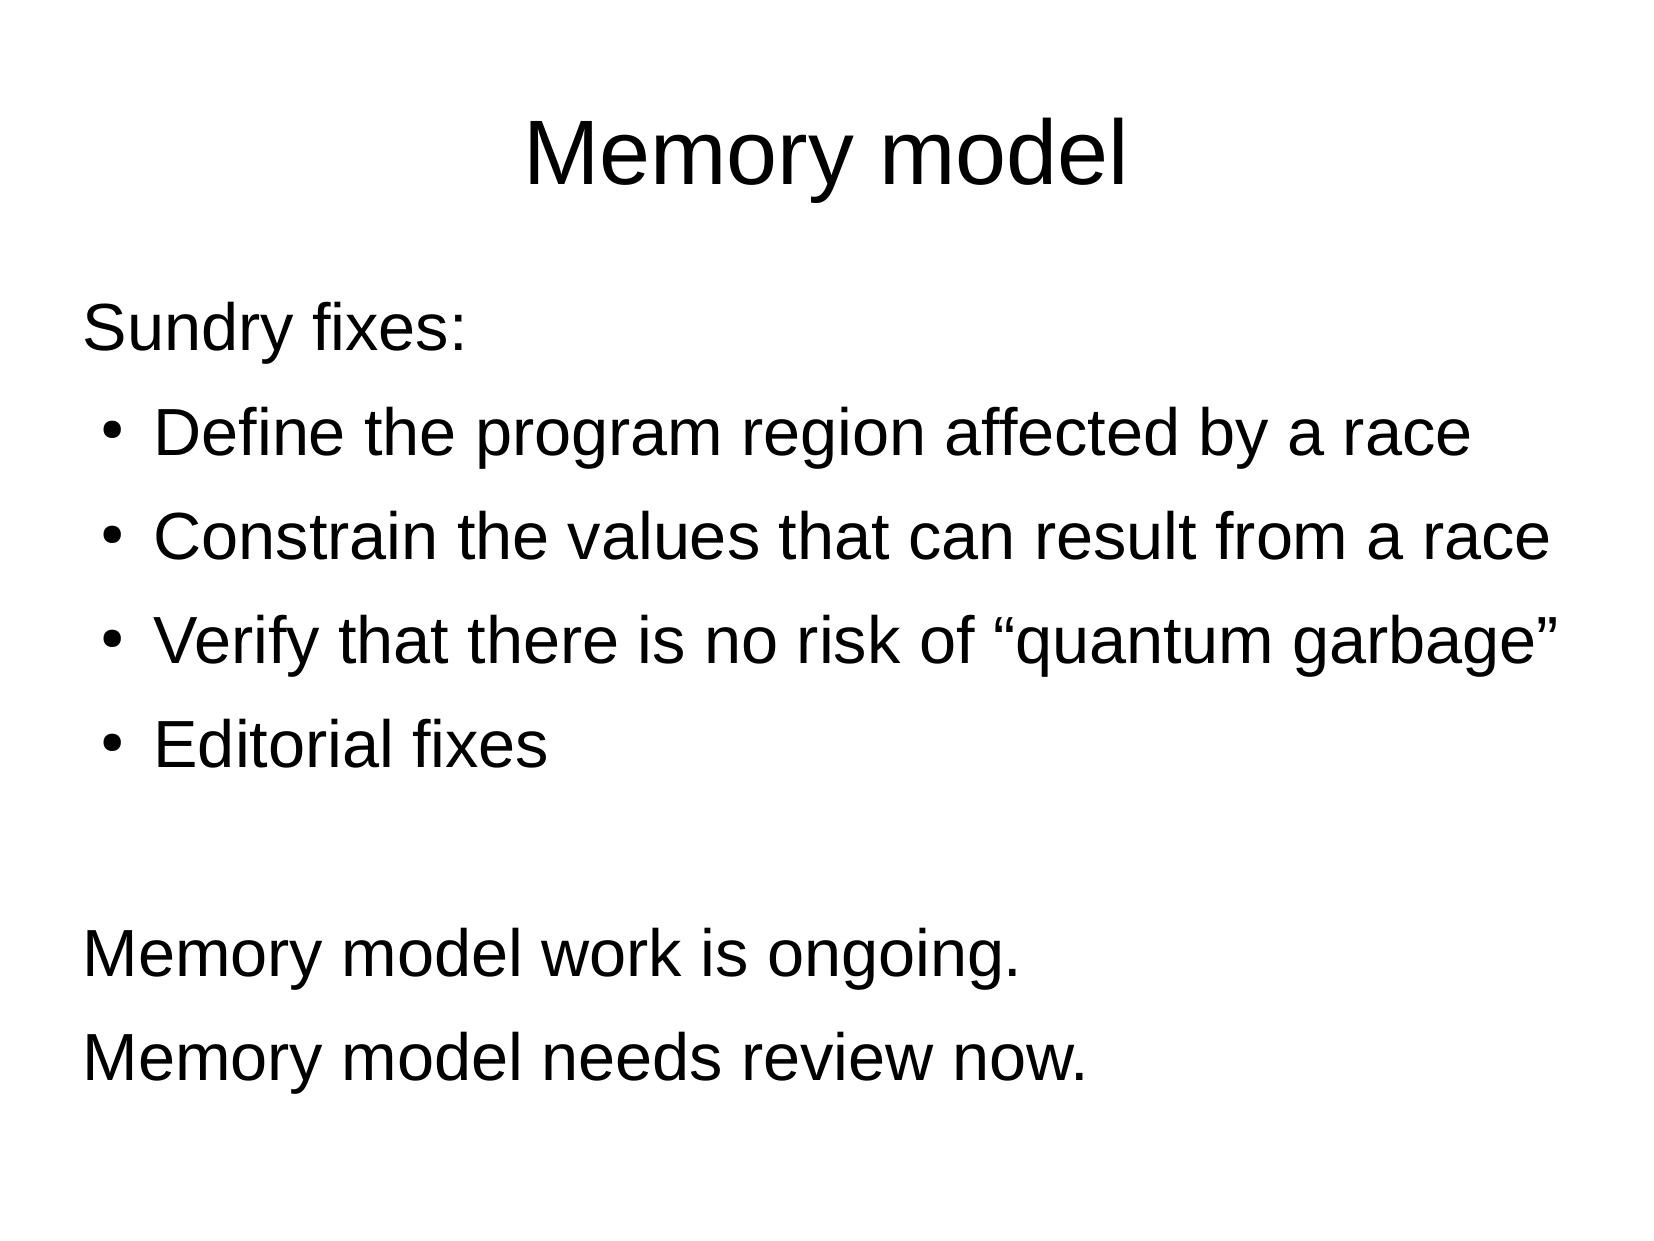

# Memory model
Sundry fixes:
Define the program region affected by a race
Constrain the values that can result from a race
Verify that there is no risk of “quantum garbage”
Editorial fixes
Memory model work is ongoing.
Memory model needs review now.